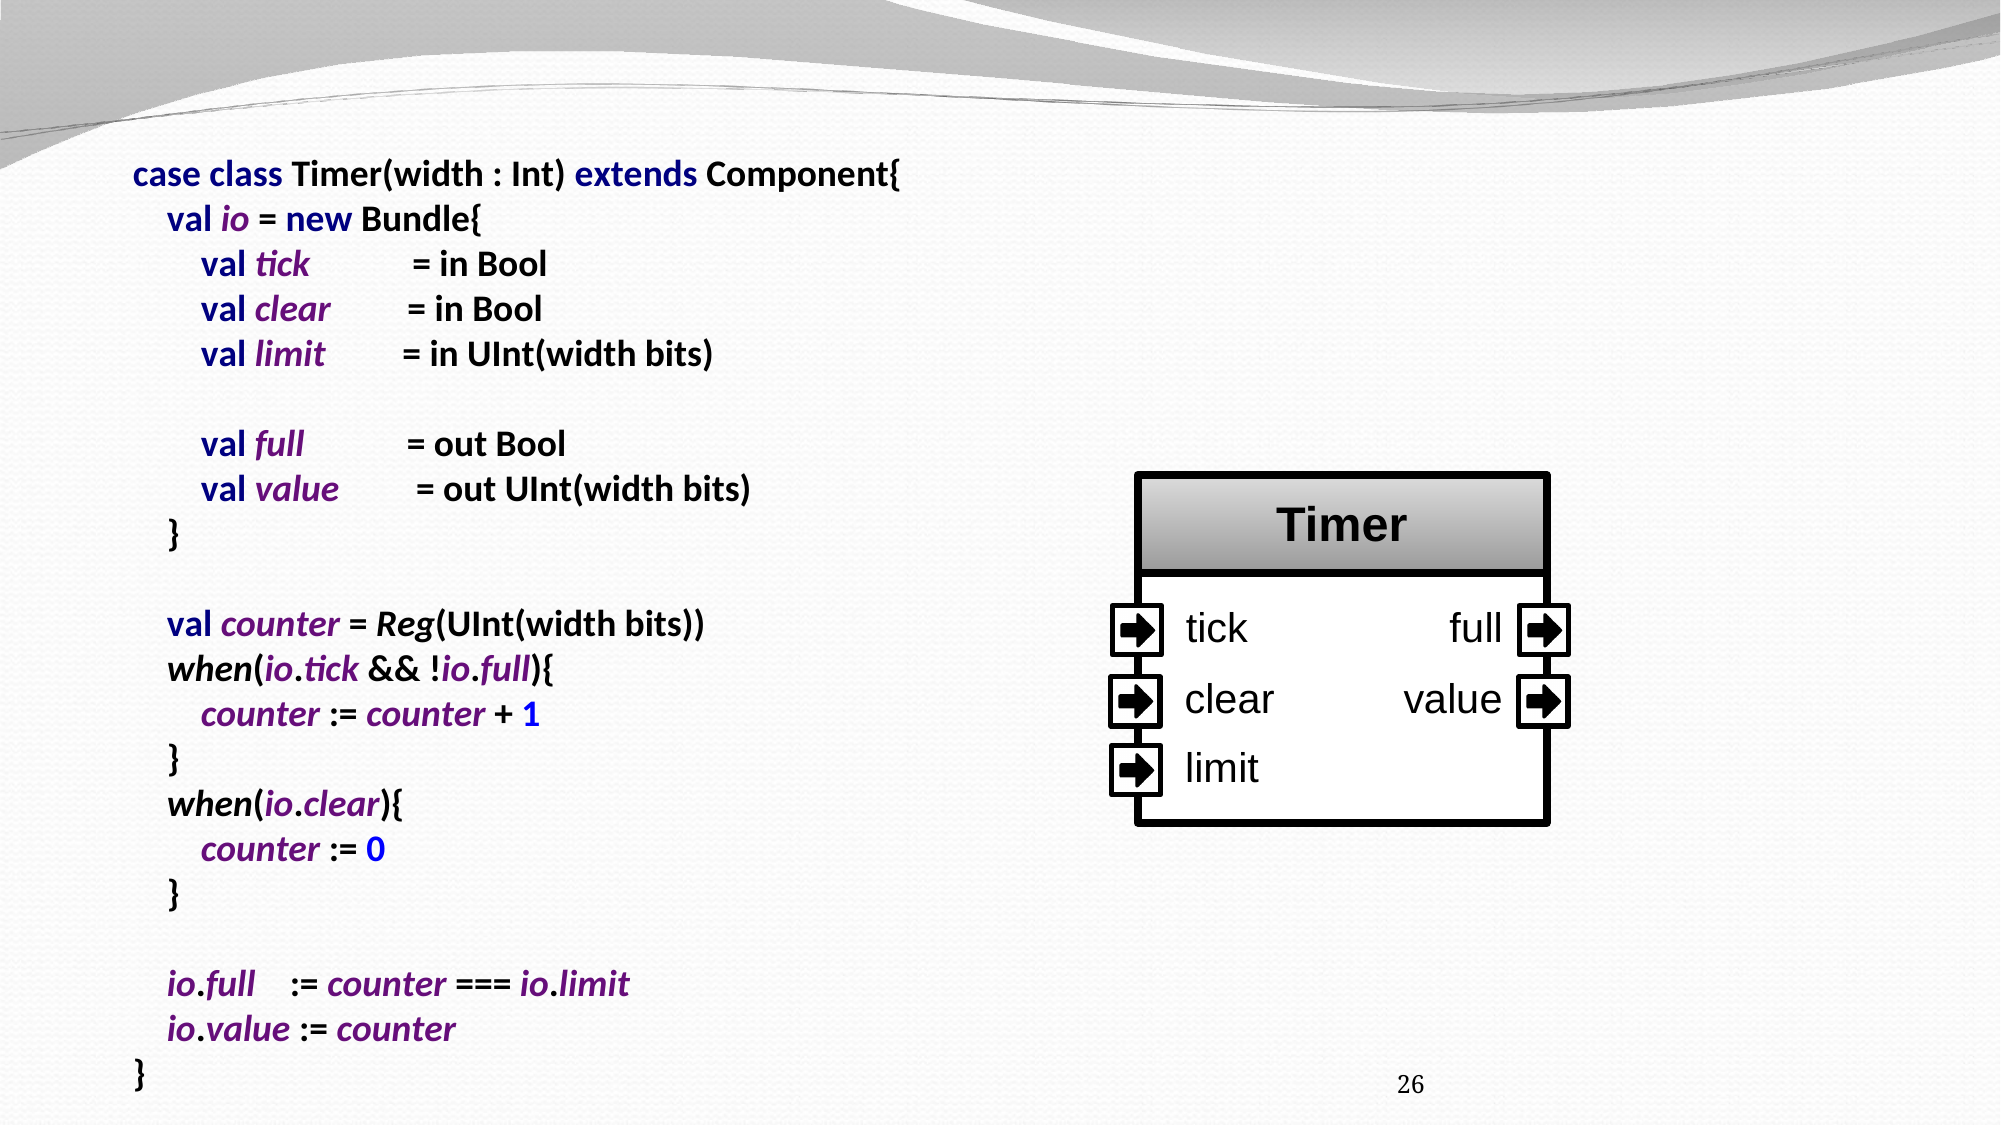

case class Timer(width : Int) extends Component{
 val io = new Bundle{
 val tick = in Bool
 val clear = in Bool
 val limit = in UInt(width bits)
 val full = out Bool
 val value = out UInt(width bits)
 }
 val counter = Reg(UInt(width bits))
 when(io.tick && !io.full){
 counter := counter + 1
 }
 when(io.clear){
 counter := 0
 }
 io.full := counter === io.limit
 io.value := counter
}